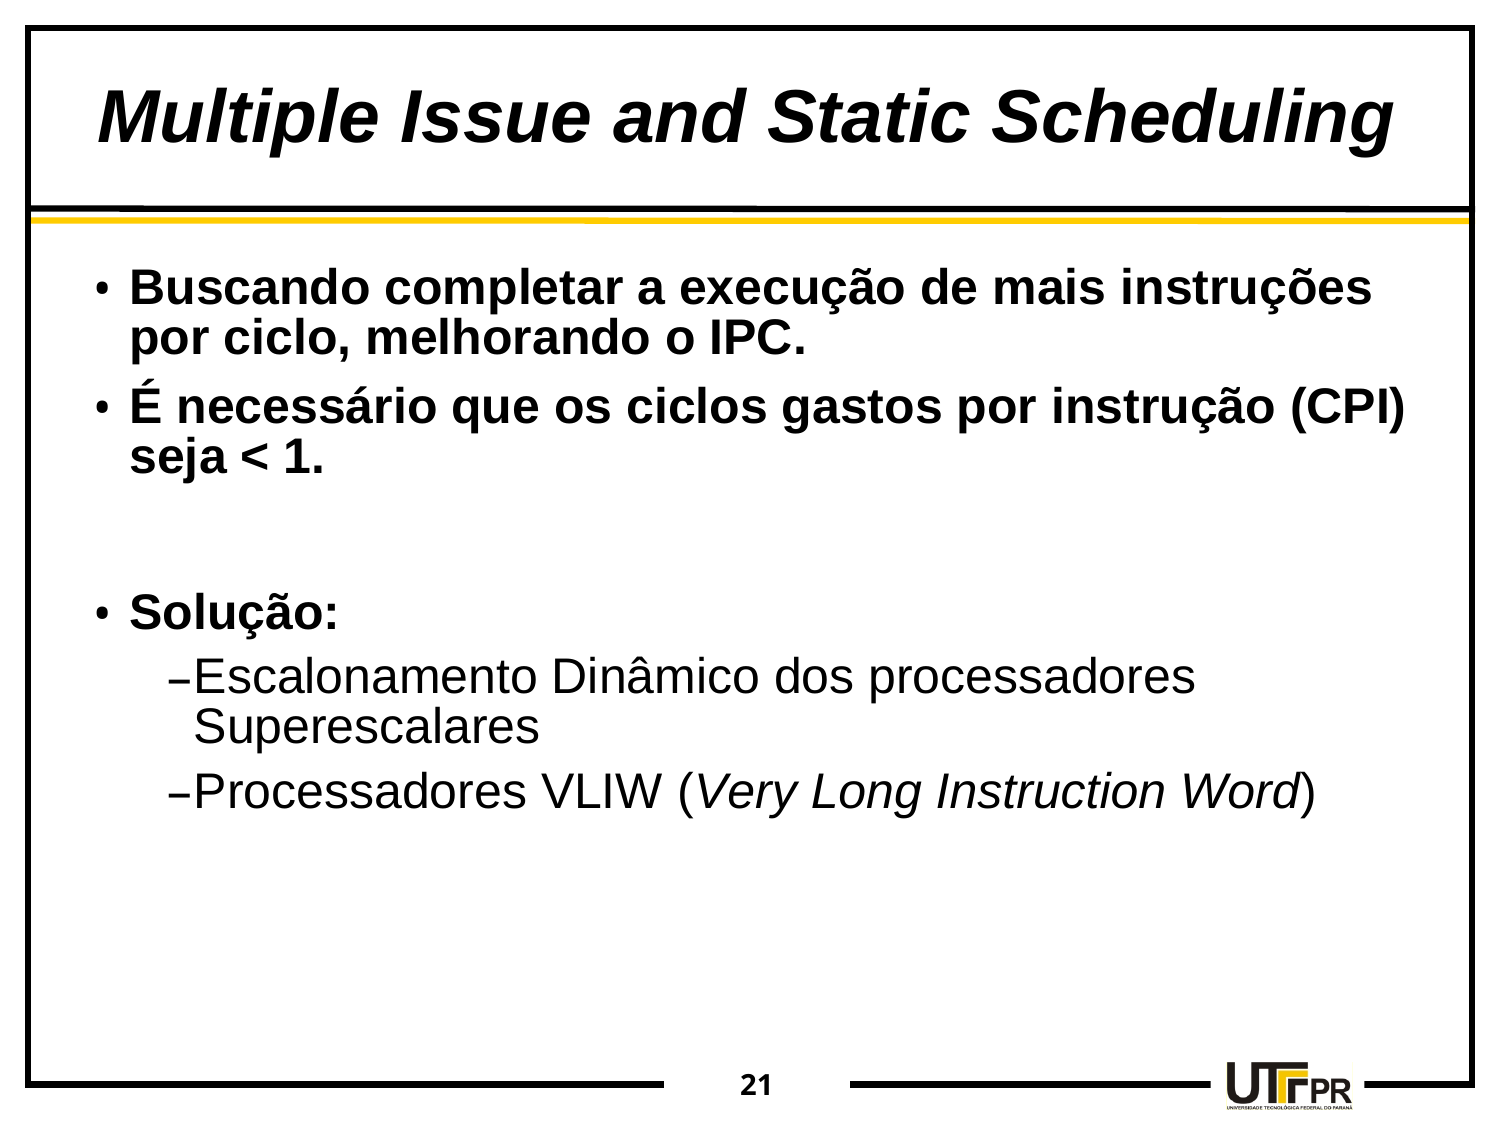

# Multiple Issue and Static Scheduling
Buscando completar a execução de mais instruções por ciclo, melhorando o IPC.
É necessário que os ciclos gastos por instrução (CPI) seja < 1.
Solução:
Escalonamento Dinâmico dos processadores Superescalares
Processadores VLIW (Very Long Instruction Word)